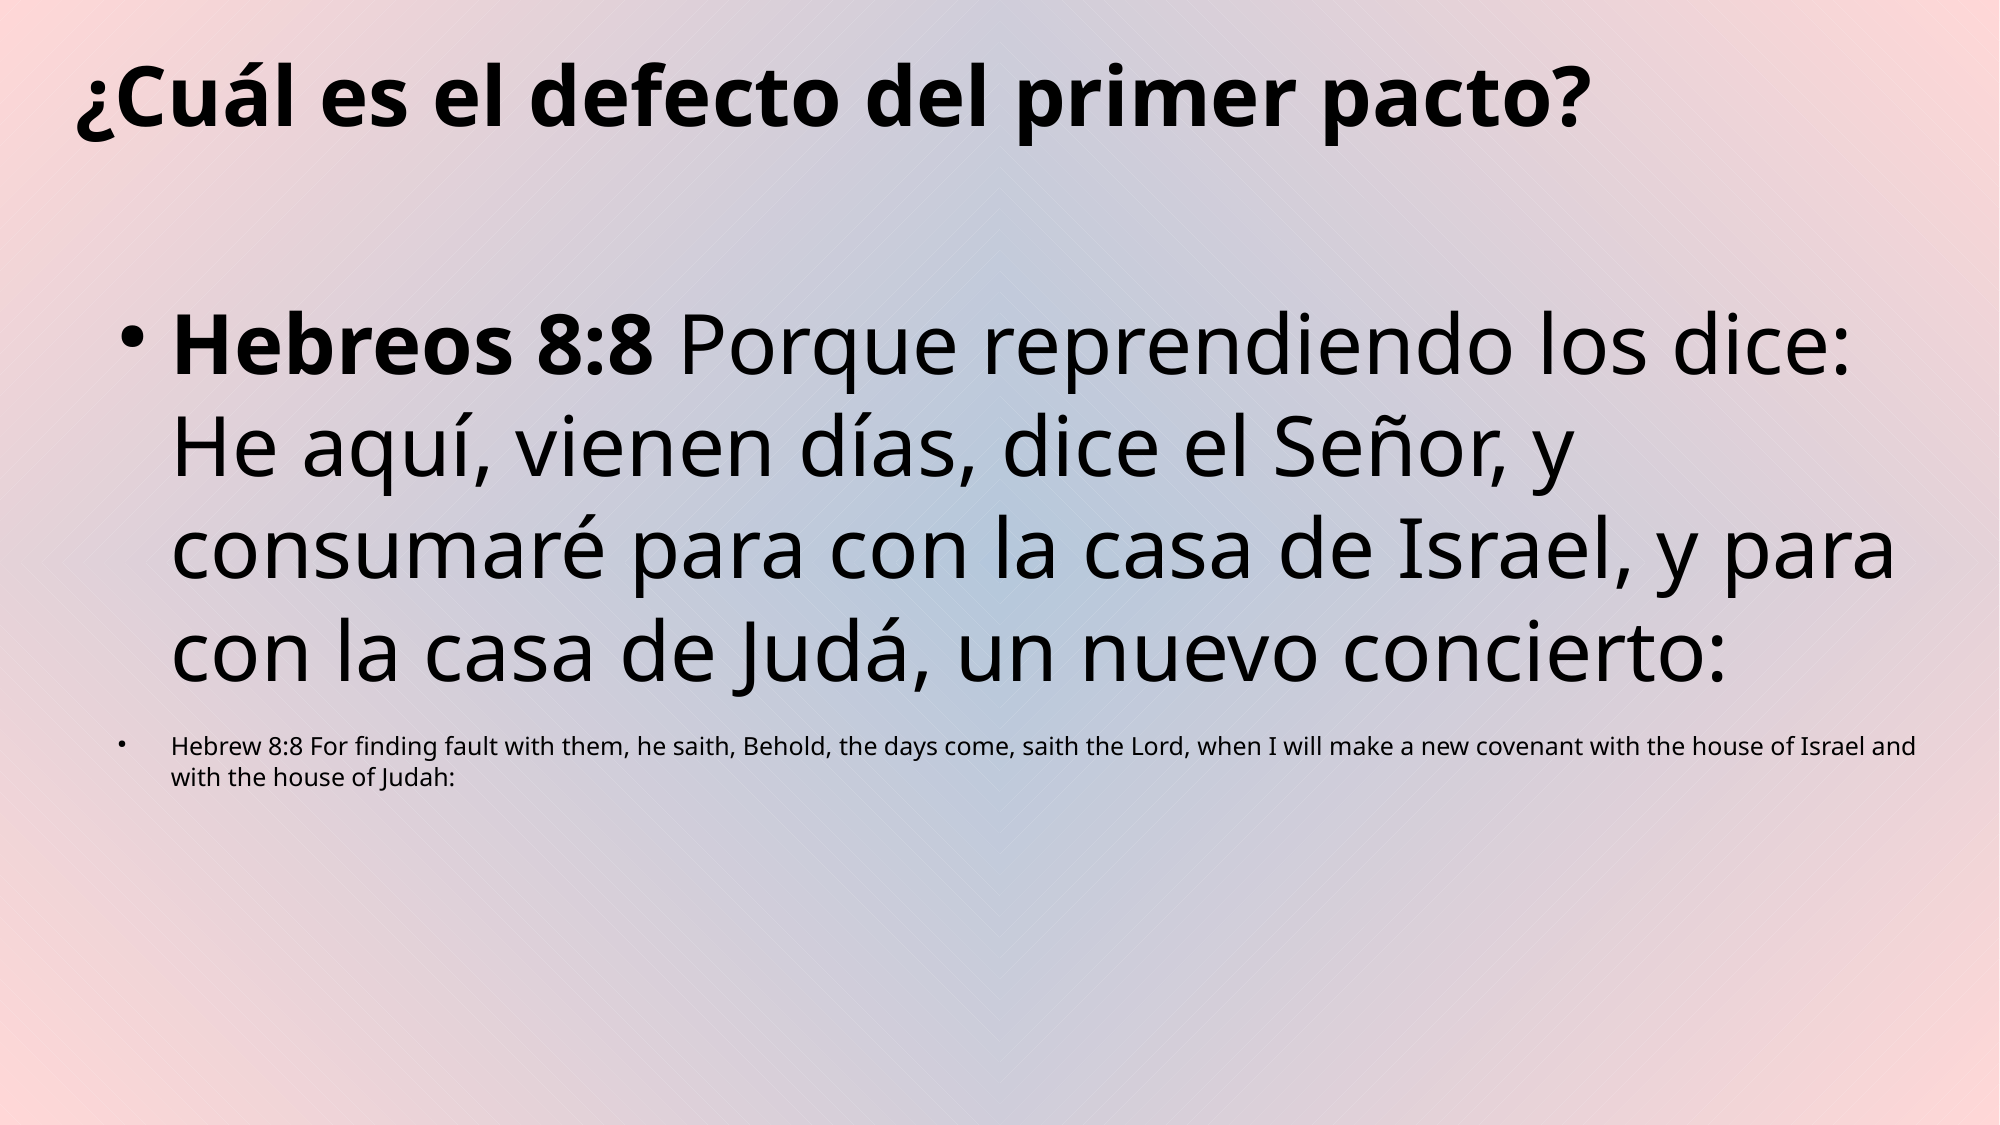

# ¿Cuál es el defecto del primer pacto?
Hebreos 8:8 Porque reprendiendo los dice: He aquí, vienen días, dice el Señor, y consumaré para con la casa de Israel, y para con la casa de Judá, un nuevo concierto:
Hebrew 8:8 For finding fault with them, he saith, Behold, the days come, saith the Lord, when I will make a new covenant with the house of Israel and with the house of Judah: